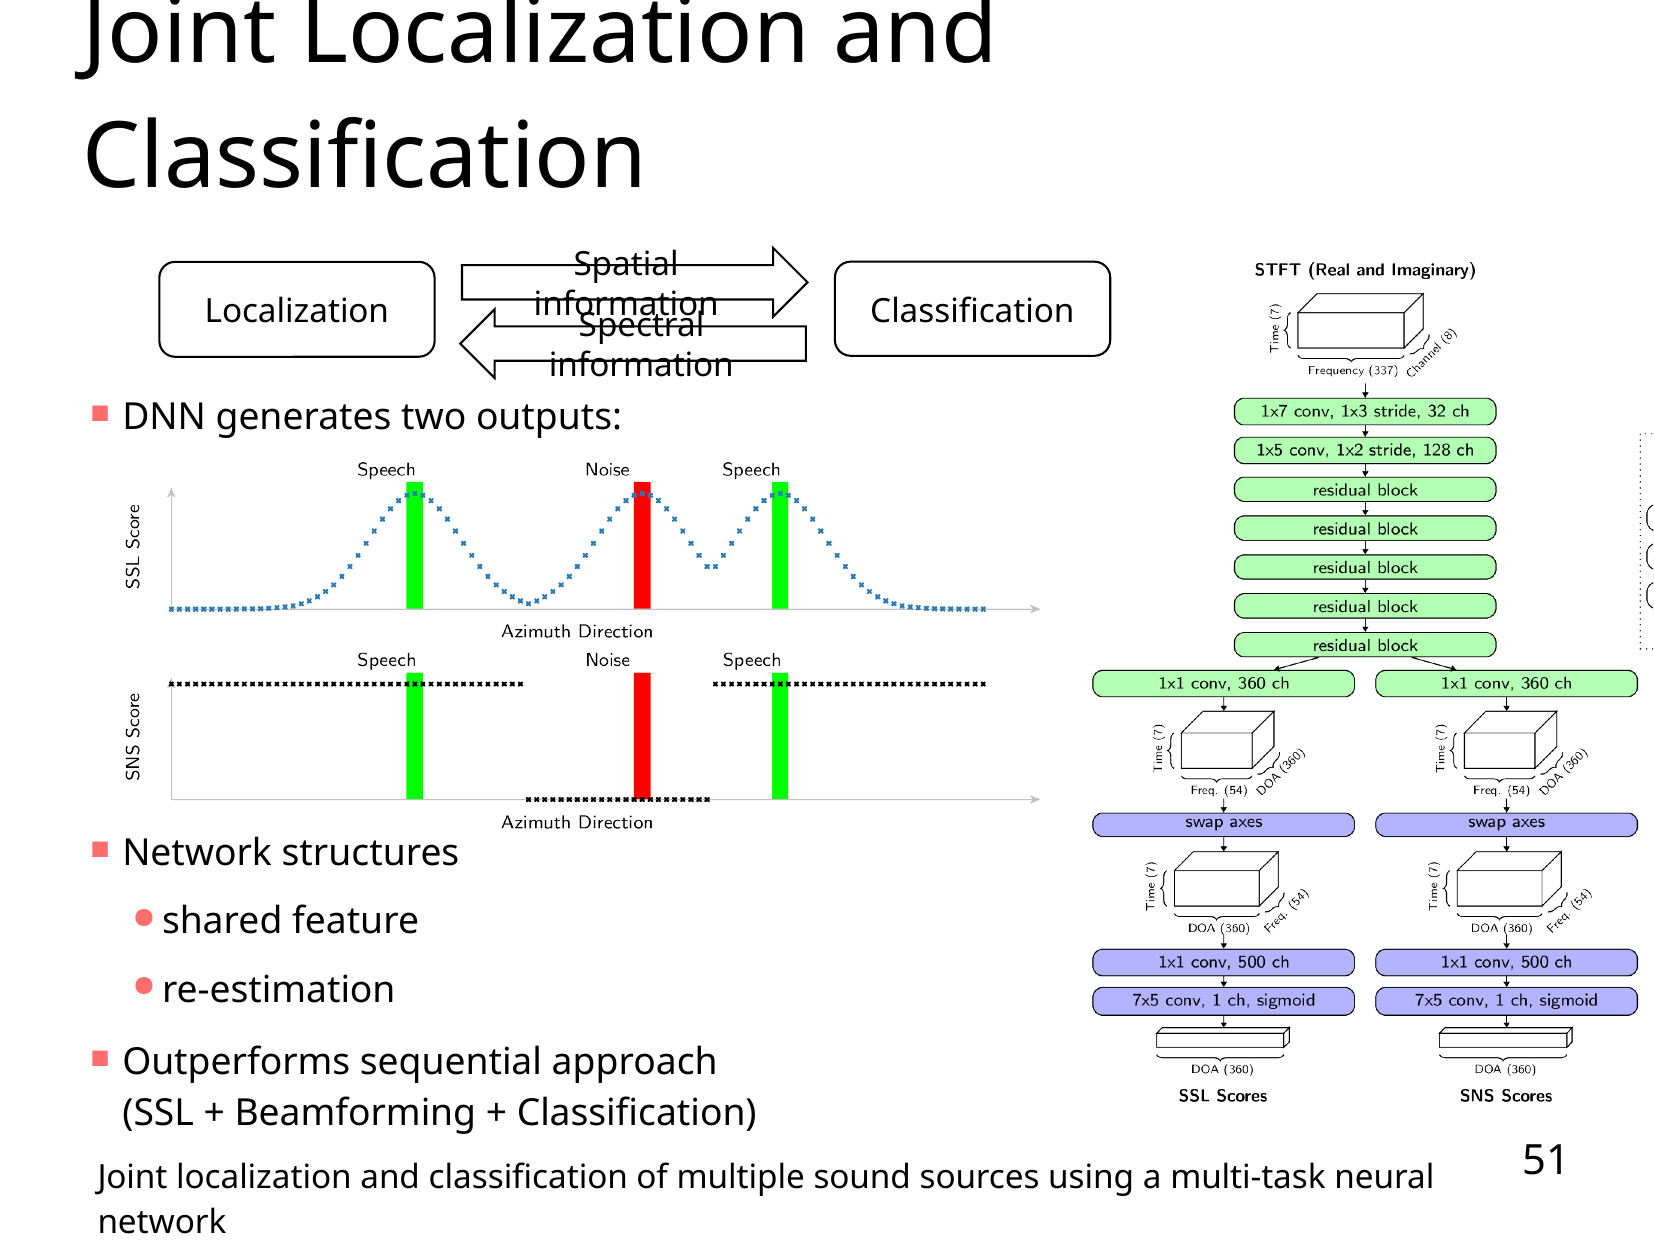

# Joint Localization and Classification
Spatial information
Classification
Localization
Spectral information
DNN generates two outputs:
Network structures
shared feature
re-estimation
Outperforms sequential approach
(SSL + Beamforming + Classification)
51
Joint localization and classification of multiple sound sources using a multi-task neural network
He et al., Interspeech 2018